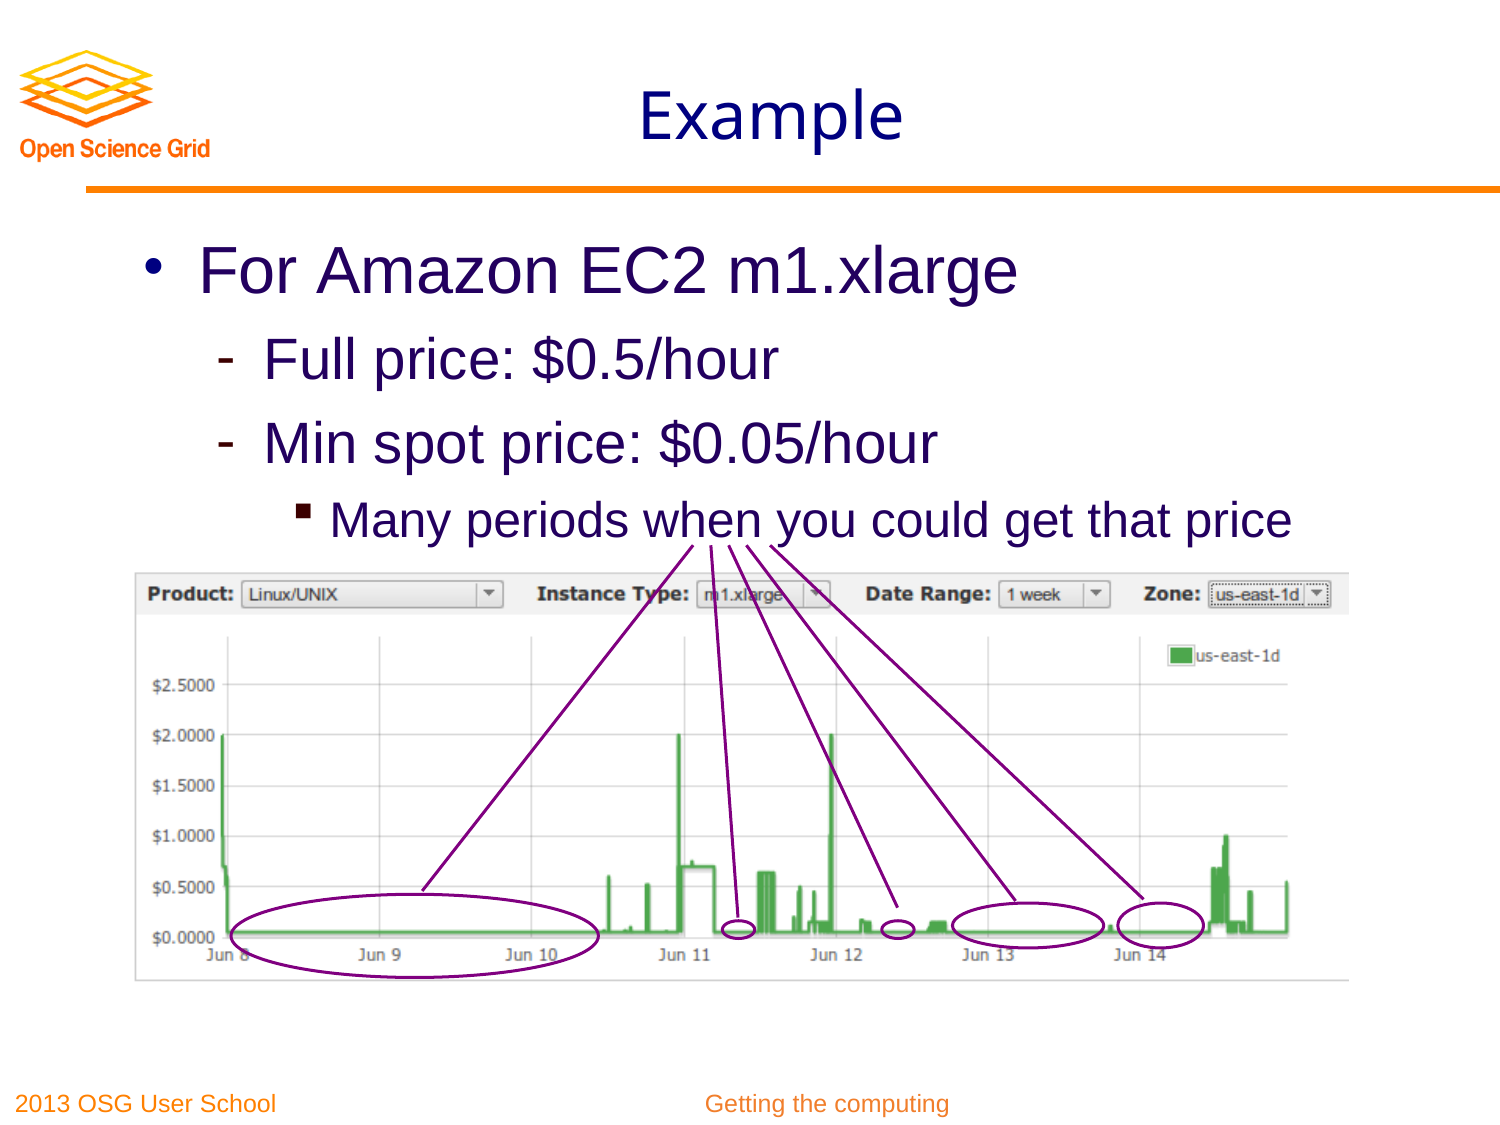

# Example
For Amazon EC2 m1.xlarge
Full price: $0.5/hour
Min spot price: $0.05/hour
Many periods when you could get that price